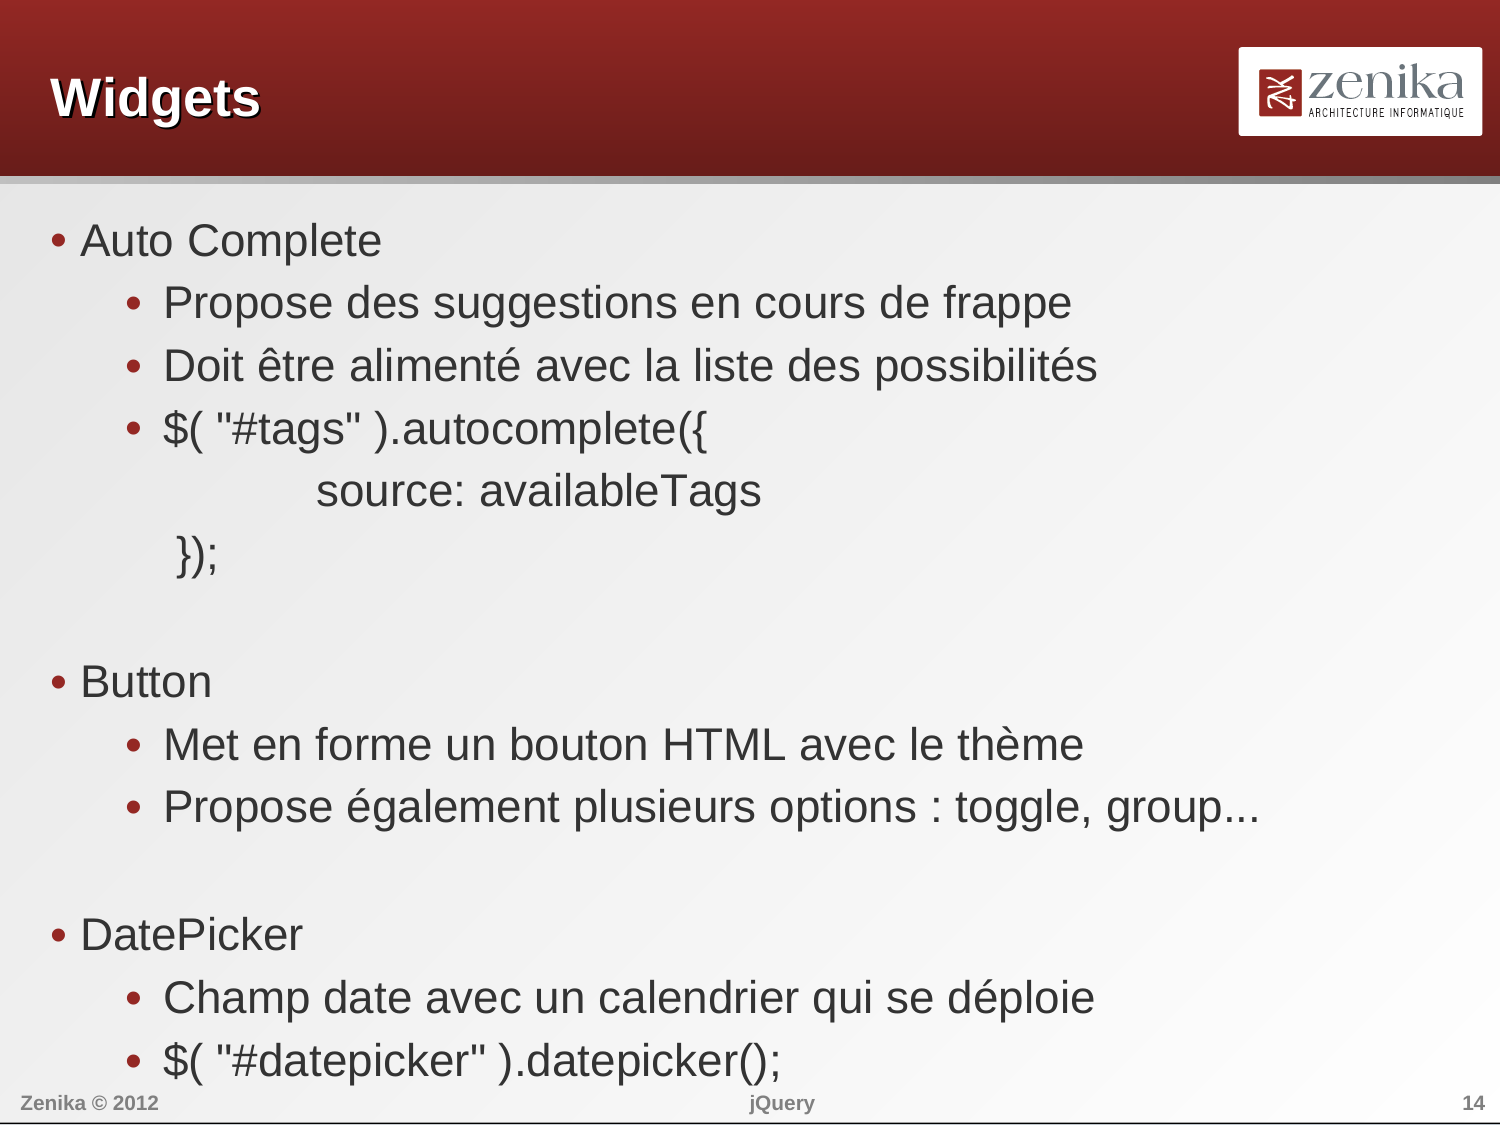

# Widgets
 Auto Complete
Propose des suggestions en cours de frappe
Doit être alimenté avec la liste des possibilités
$( "#tags" ).autocomplete({
 source: availableTags
 });
 Button
Met en forme un bouton HTML avec le thème
Propose également plusieurs options : toggle, group...
 DatePicker
Champ date avec un calendrier qui se déploie
$( "#datepicker" ).datepicker();